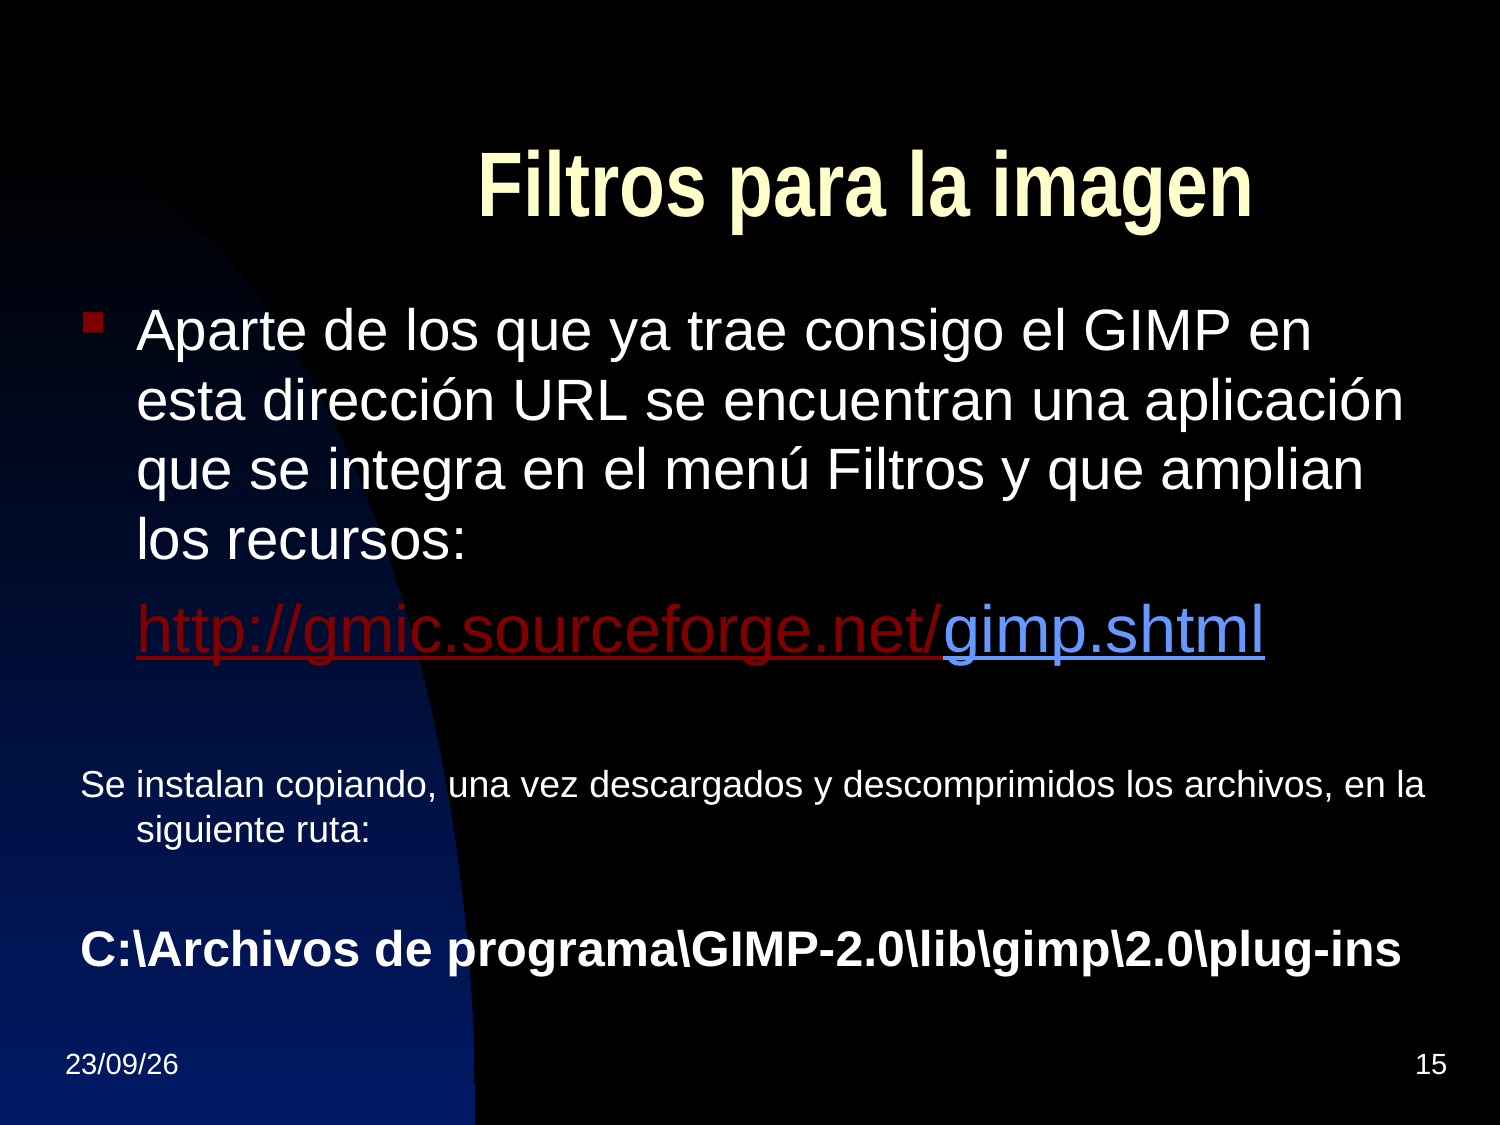

# Filtros para la imagen
Aparte de los que ya trae consigo el GIMP en esta dirección URL se encuentran una aplicación que se integra en el menú Filtros y que amplian los recursos:
	http://gmic.sourceforge.net/gimp.shtml
Se instalan copiando, una vez descargados y descomprimidos los archivos, en la siguiente ruta:
C:\Archivos de programa\GIMP-2.0\lib\gimp\2.0\plug-ins
15